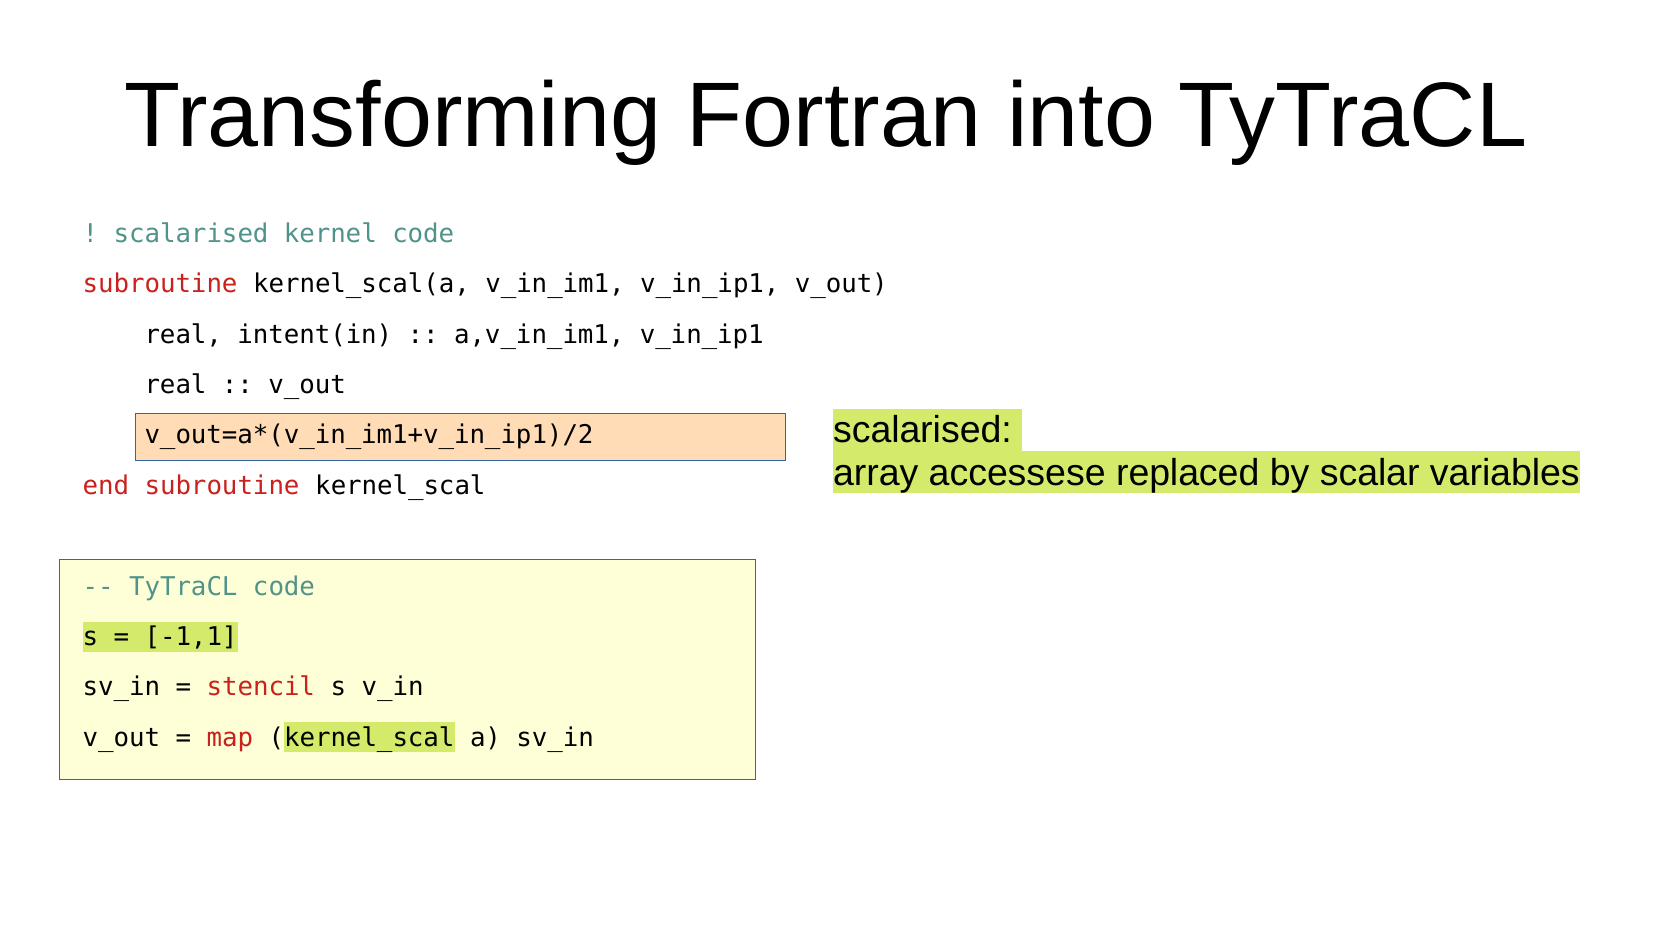

# Transforming Fortran into TyTraCL
! scalarised kernel code
subroutine kernel_scal(a, v_in_im1, v_in_ip1, v_out)
 real, intent(in) :: a,v_in_im1, v_in_ip1
 real :: v_out
 v_out=a*(v_in_im1+v_in_ip1)/2
end subroutine kernel_scal
-- TyTraCL code
s = [-1,1]
sv_in = stencil s v_in
v_out = map (kernel_scal a) sv_in
scalarised:
array accessese replaced by scalar variables